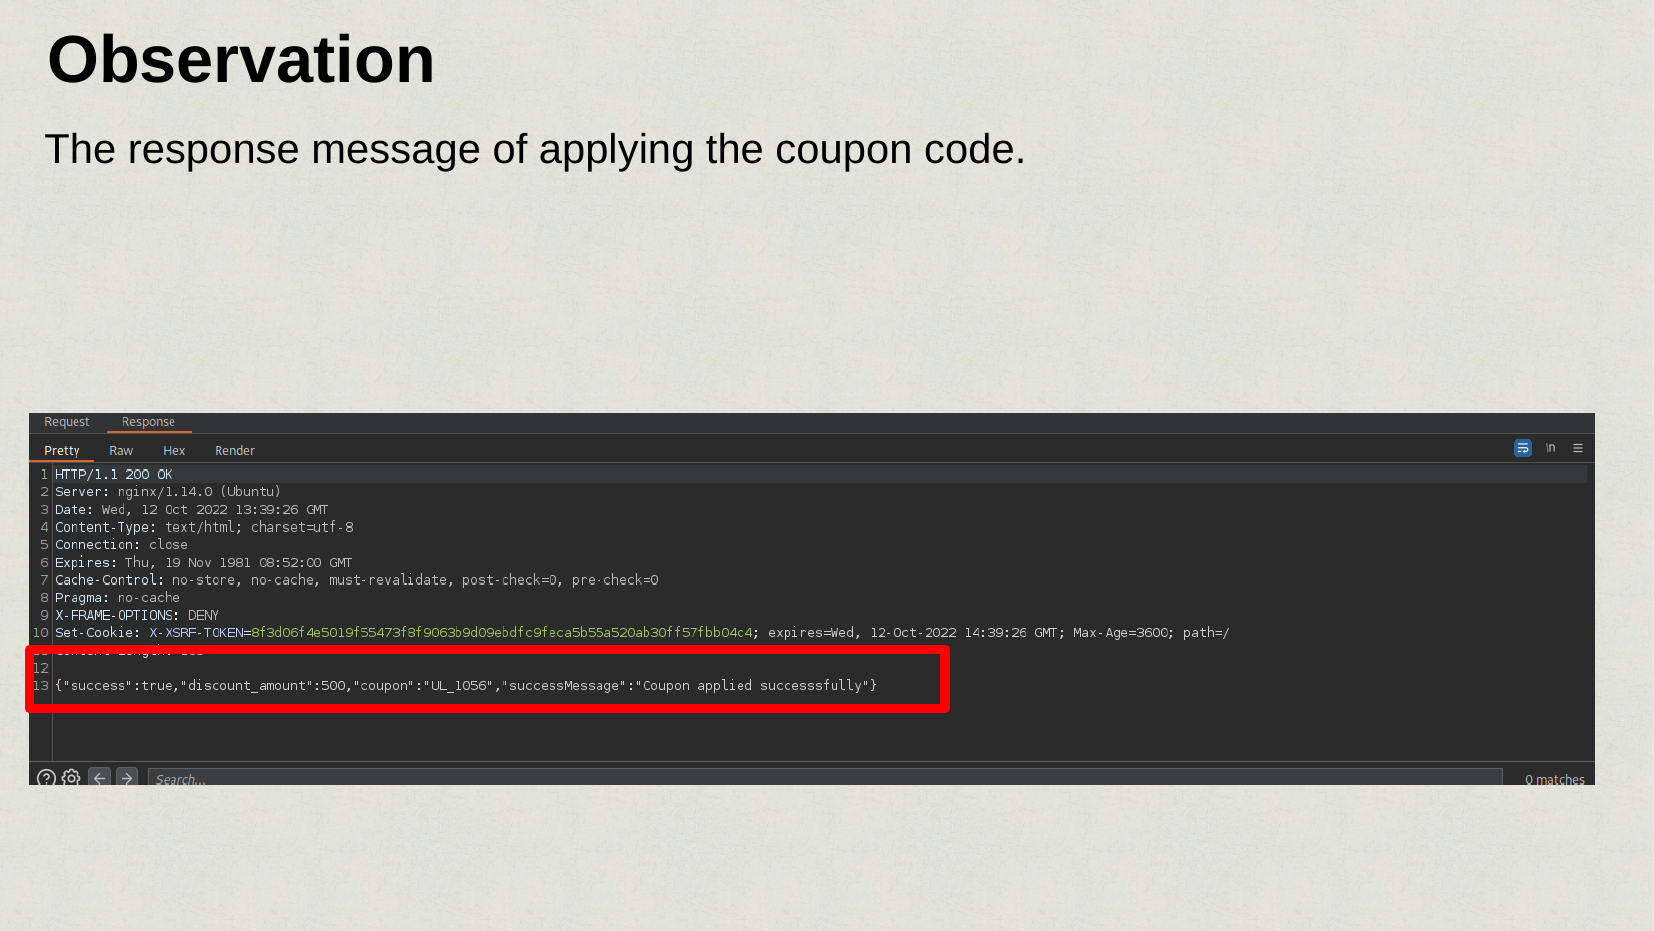

# Observation
The response message of applying the coupon code.